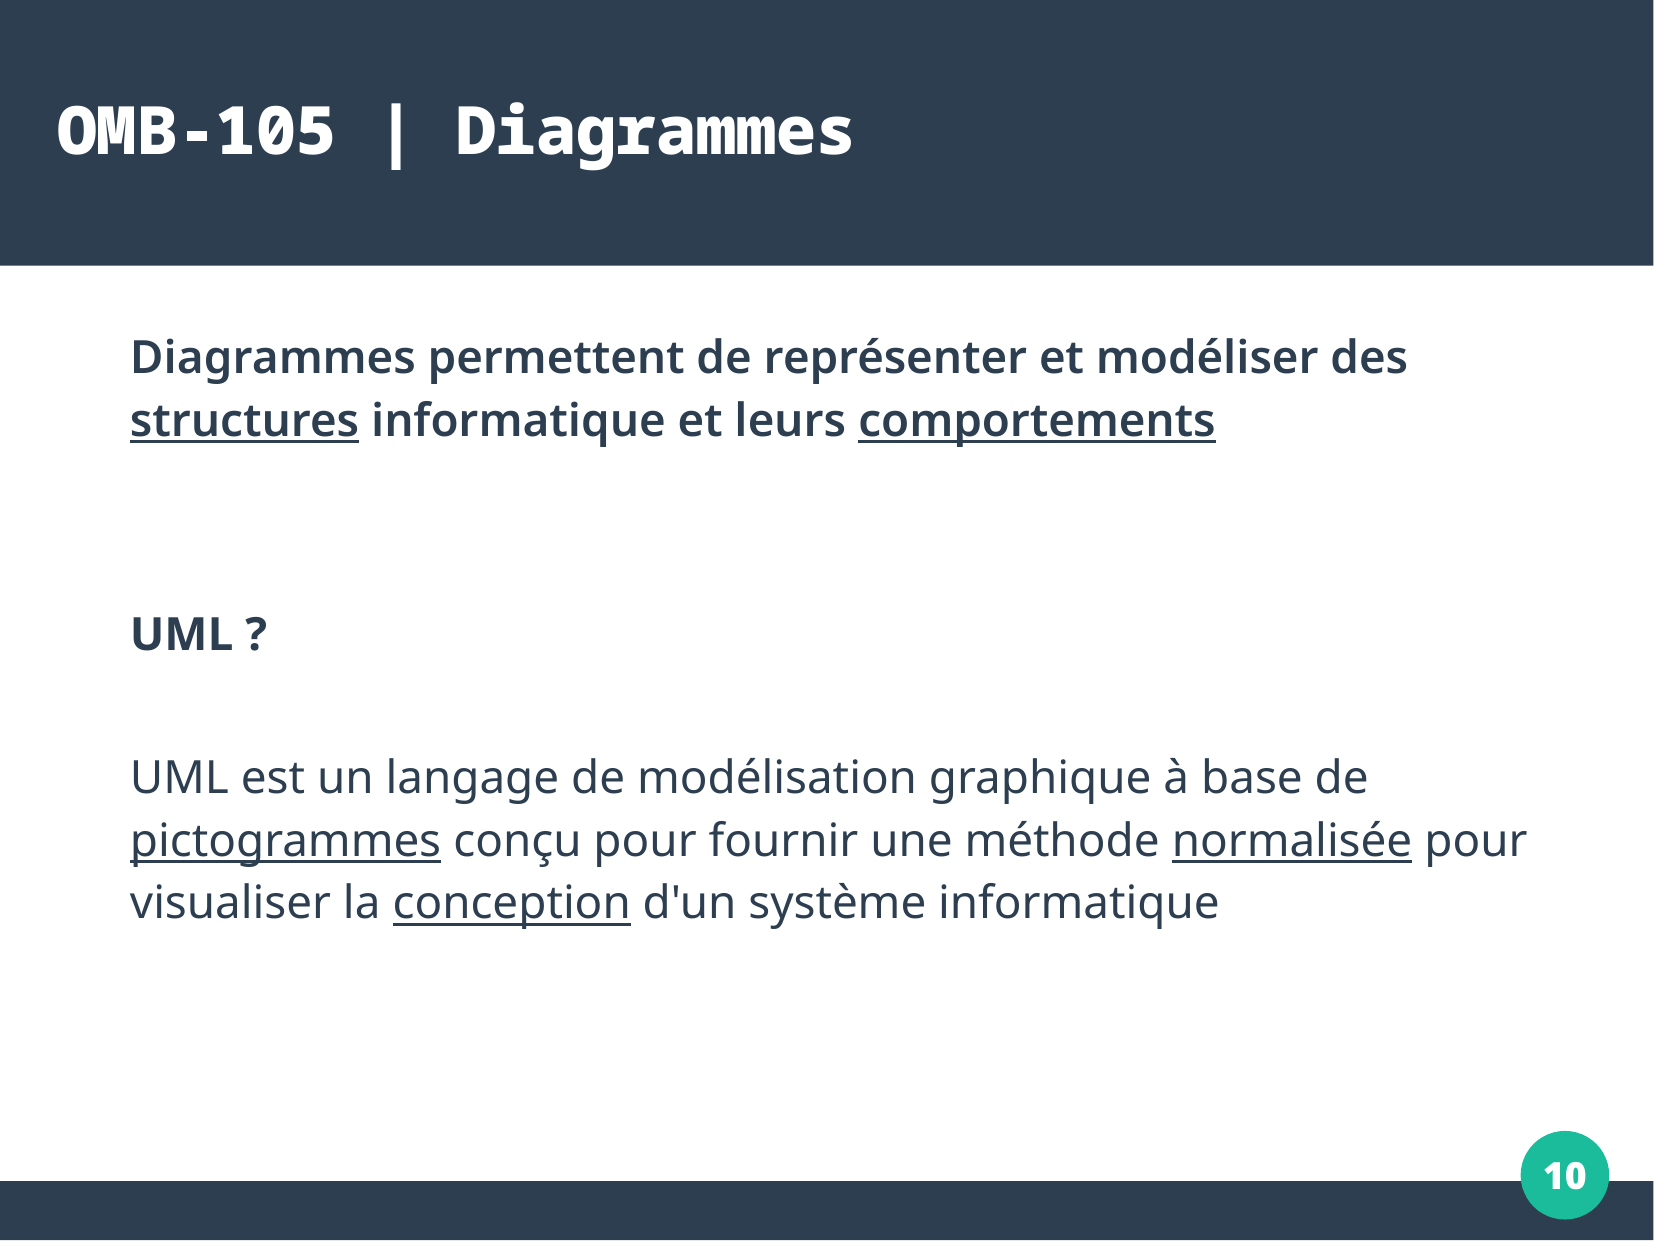

OMB-105 | Diagrammes
# Diagrammes permettent de représenter et modéliser des structures informatique et leurs comportements
UML ?
UML est un langage de modélisation graphique à base de pictogrammes conçu pour fournir une méthode normalisée pour visualiser la conception d'un système informatique
10